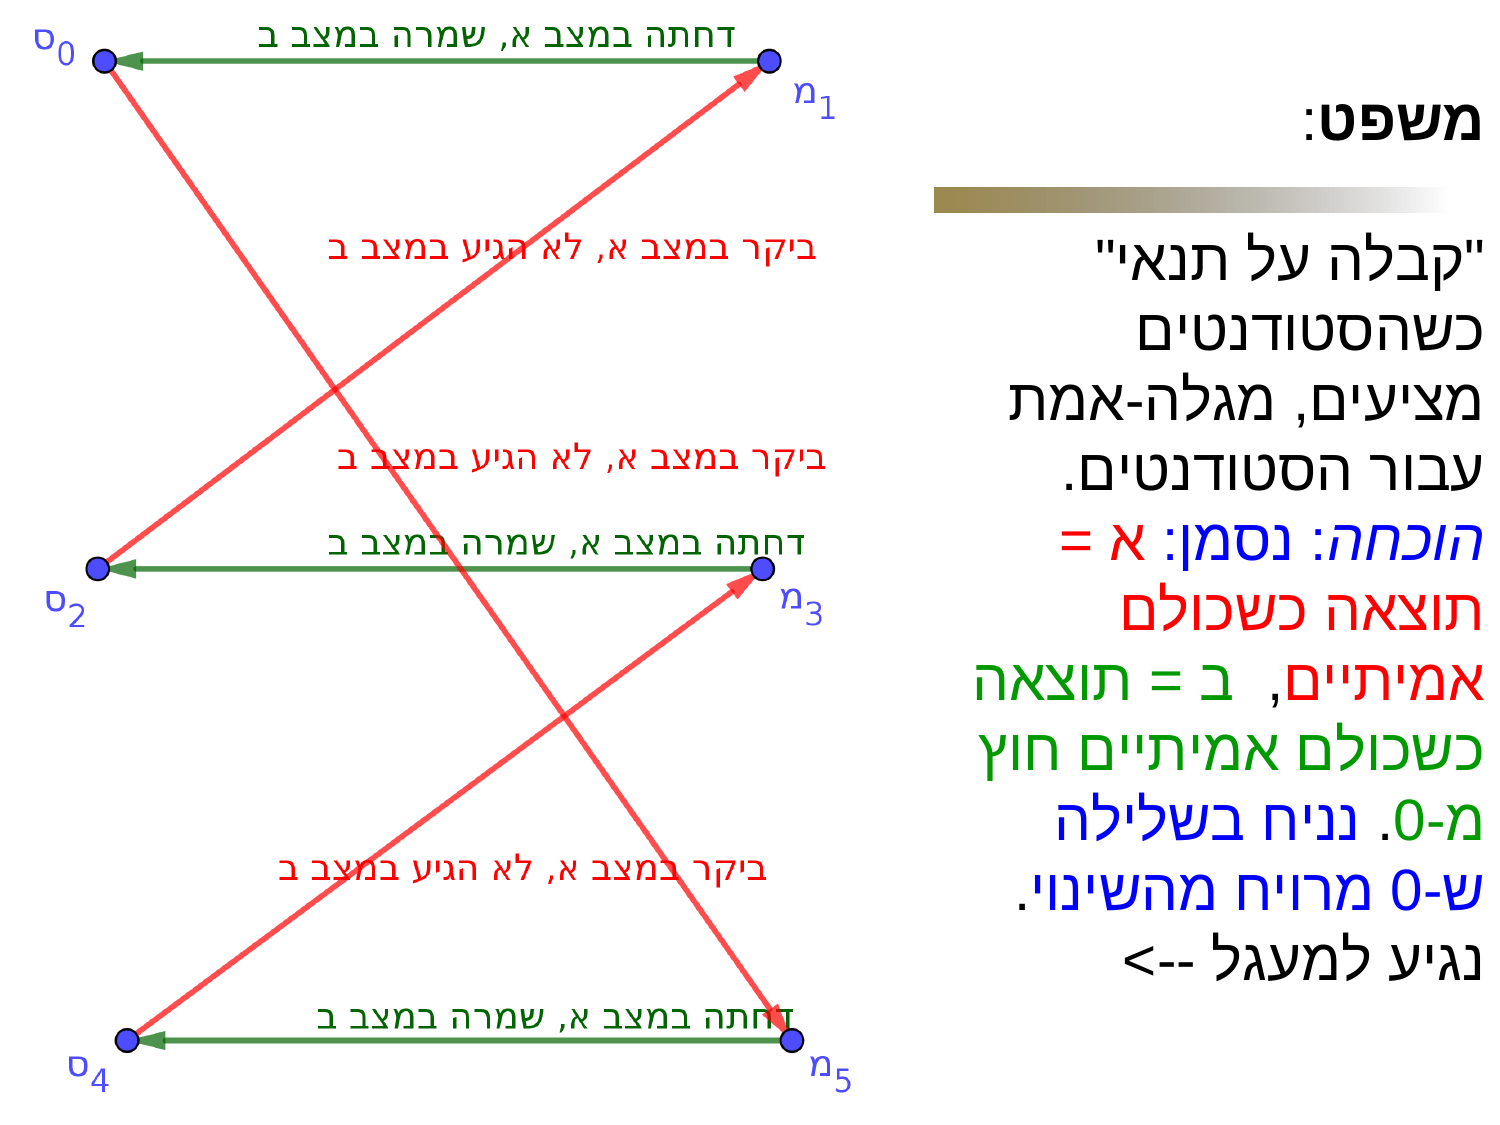

משפט:
"קבלה על תנאי" כשהסטודנטים מציעים, מגלה-אמת עבור הסטודנטים.
הוכחה: נסמן: א = תוצאה כשכולם אמיתיים, ב = תוצאה כשכולם אמיתיים חוץ מ-0. נניח בשלילה ש-0 מרויח מהשינוי. נגיע למעגל -->